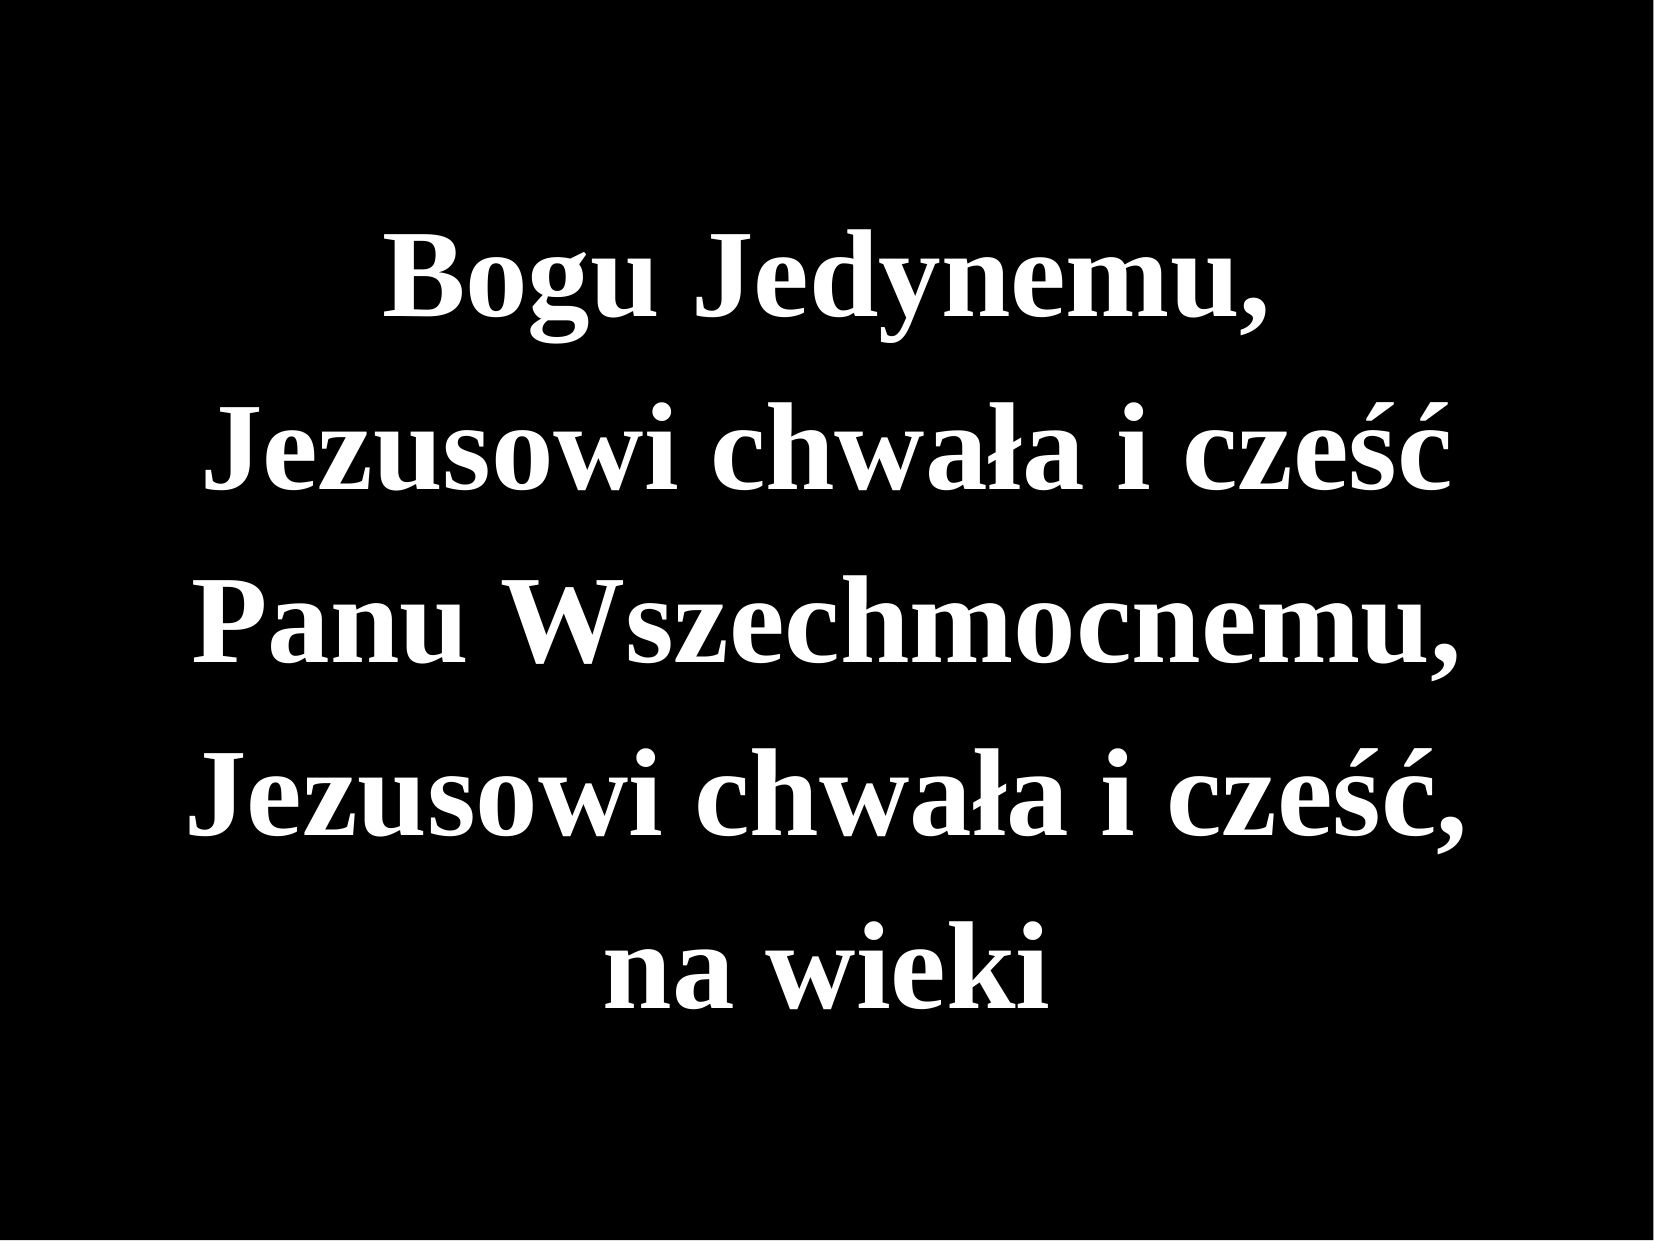

# Bogu Jedynemu, ppp Jezusowi chwała i cześć ppp Panu Wszechmocnemu, ppp Jezusowi chwała i cześć, ppp na wieki